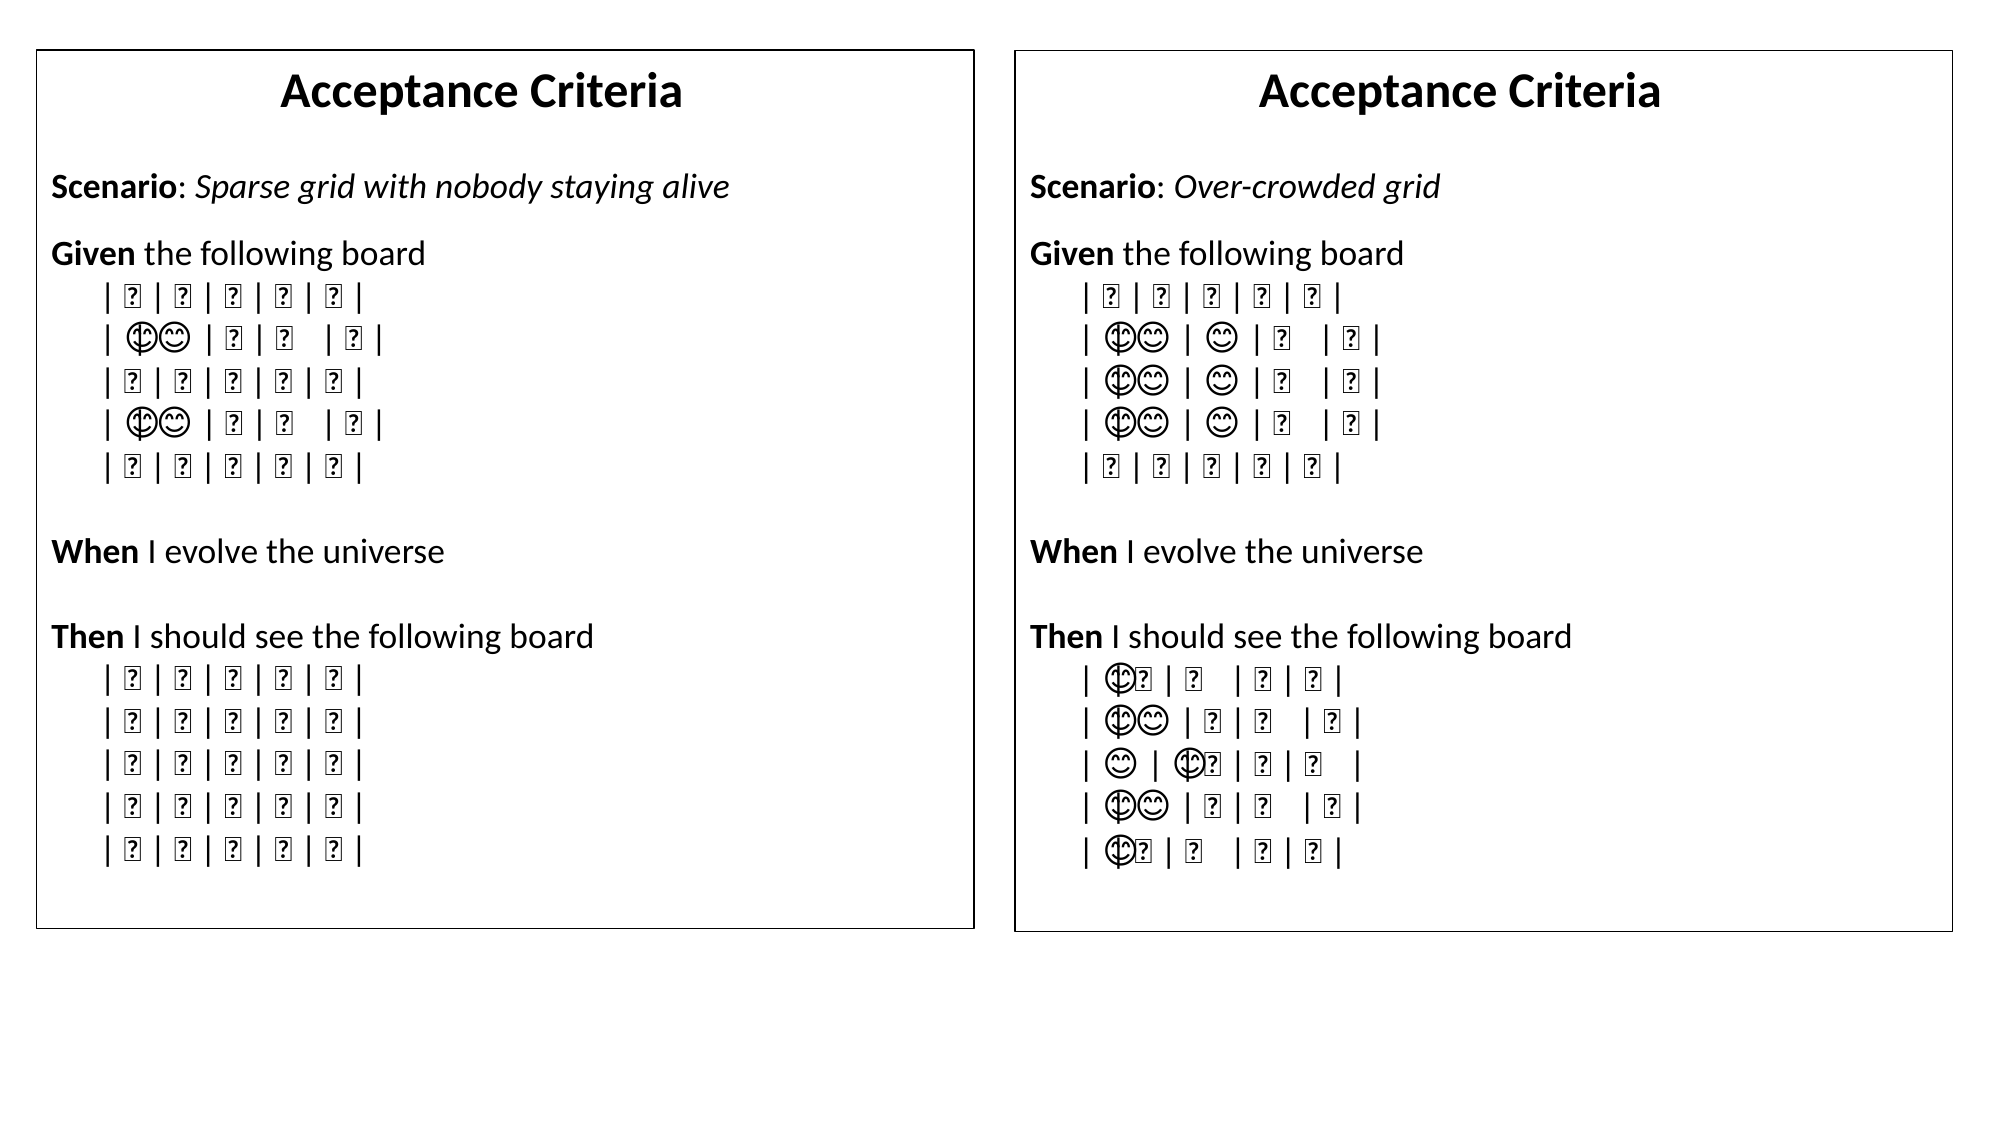

Acceptance Criteria
Scenario: Sparse grid with nobody staying alive
Given the following board
 | 💀 | 💀 | 💀 | 💀 | 💀 |
 | 💀 | 😊 | 💀 | 😊 | 💀 |
 | 💀 | 💀 | 💀 | 💀 | 💀 |
 | 💀 | 😊 | 💀 | 😊 | 💀 |
 | 💀 | 💀 | 💀 | 💀 | 💀 |
When I evolve the universe
Then I should see the following board
 | 💀 | 💀 | 💀 | 💀 | 💀 |
 | 💀 | 💀 | 💀 | 💀 | 💀 |
 | 💀 | 💀 | 💀 | 💀 | 💀 |
 | 💀 | 💀 | 💀 | 💀 | 💀 |
 | 💀 | 💀 | 💀 | 💀 | 💀 |
	Acceptance Criteria
Scenario: Over-crowded grid
Given the following board
 | 💀 | 💀 | 💀 | 💀 | 💀 |
 | 💀 | 😊 | 😊 | 😊 | 💀 |
 | 💀 | 😊 | 😊 | 😊 | 💀 |
 | 💀 | 😊 | 😊 | 😊 | 💀 |
 | 💀 | 💀 | 💀 | 💀 | 💀 |
When I evolve the universe
Then I should see the following board
 | 💀 | 💀 | 😊 | 💀 | 💀 |
 | 💀 | 😊 | 💀 | 😊 | 💀 |
 | 😊 | 💀 | 💀 | 💀 | 😊 |
 | 💀 | 😊 | 💀 | 😊 | 💀 |
 | 💀 | 💀 | 😊 | 💀 | 💀 |